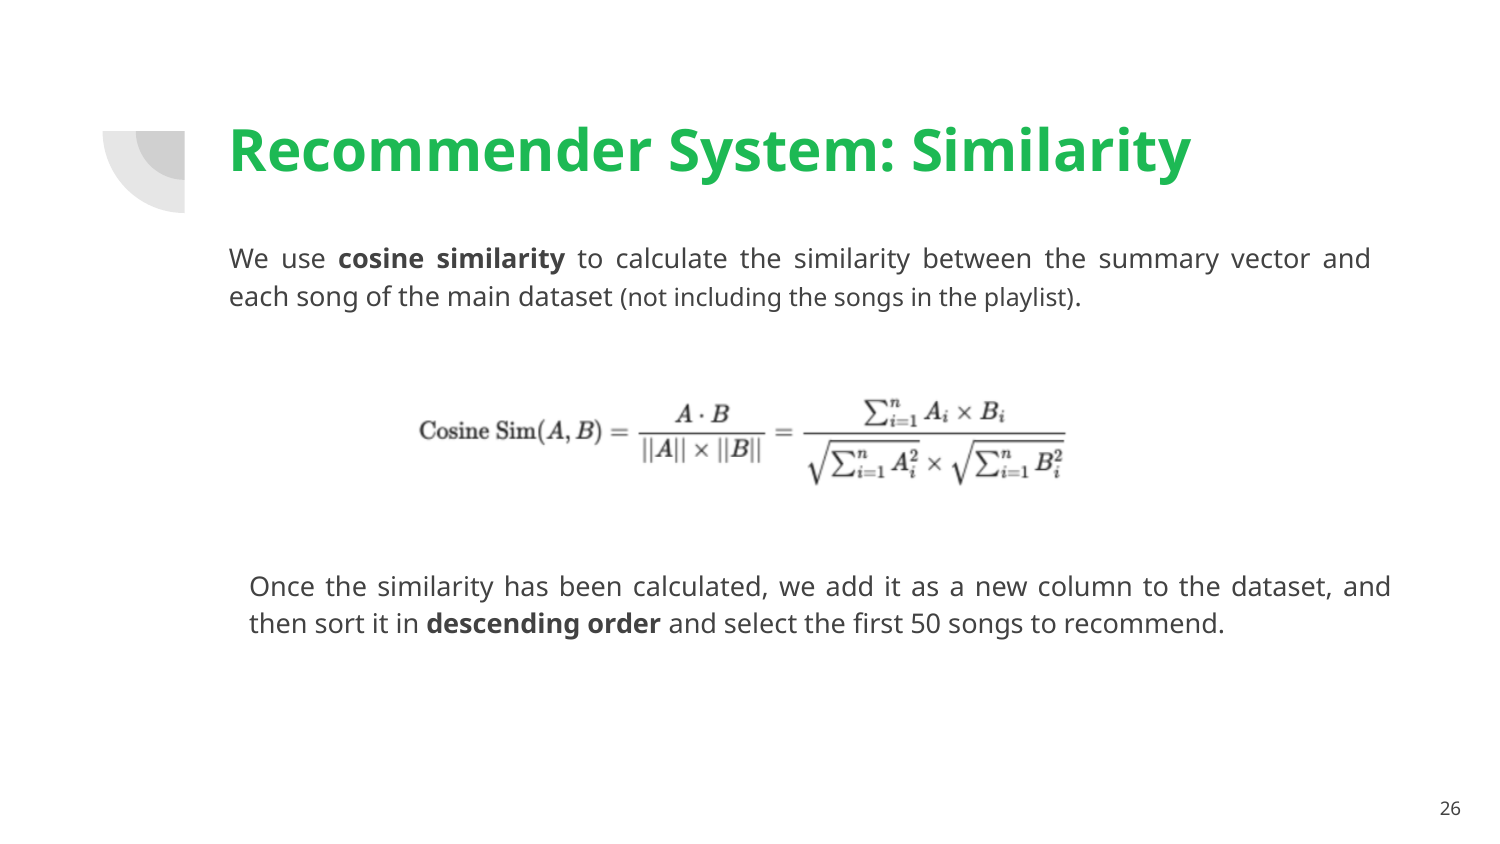

# Recommender System: Similarity
We use cosine similarity to calculate the similarity between the summary vector and each song of the main dataset (not including the songs in the playlist).
Once the similarity has been calculated, we add it as a new column to the dataset, and then sort it in descending order and select the first 50 songs to recommend.